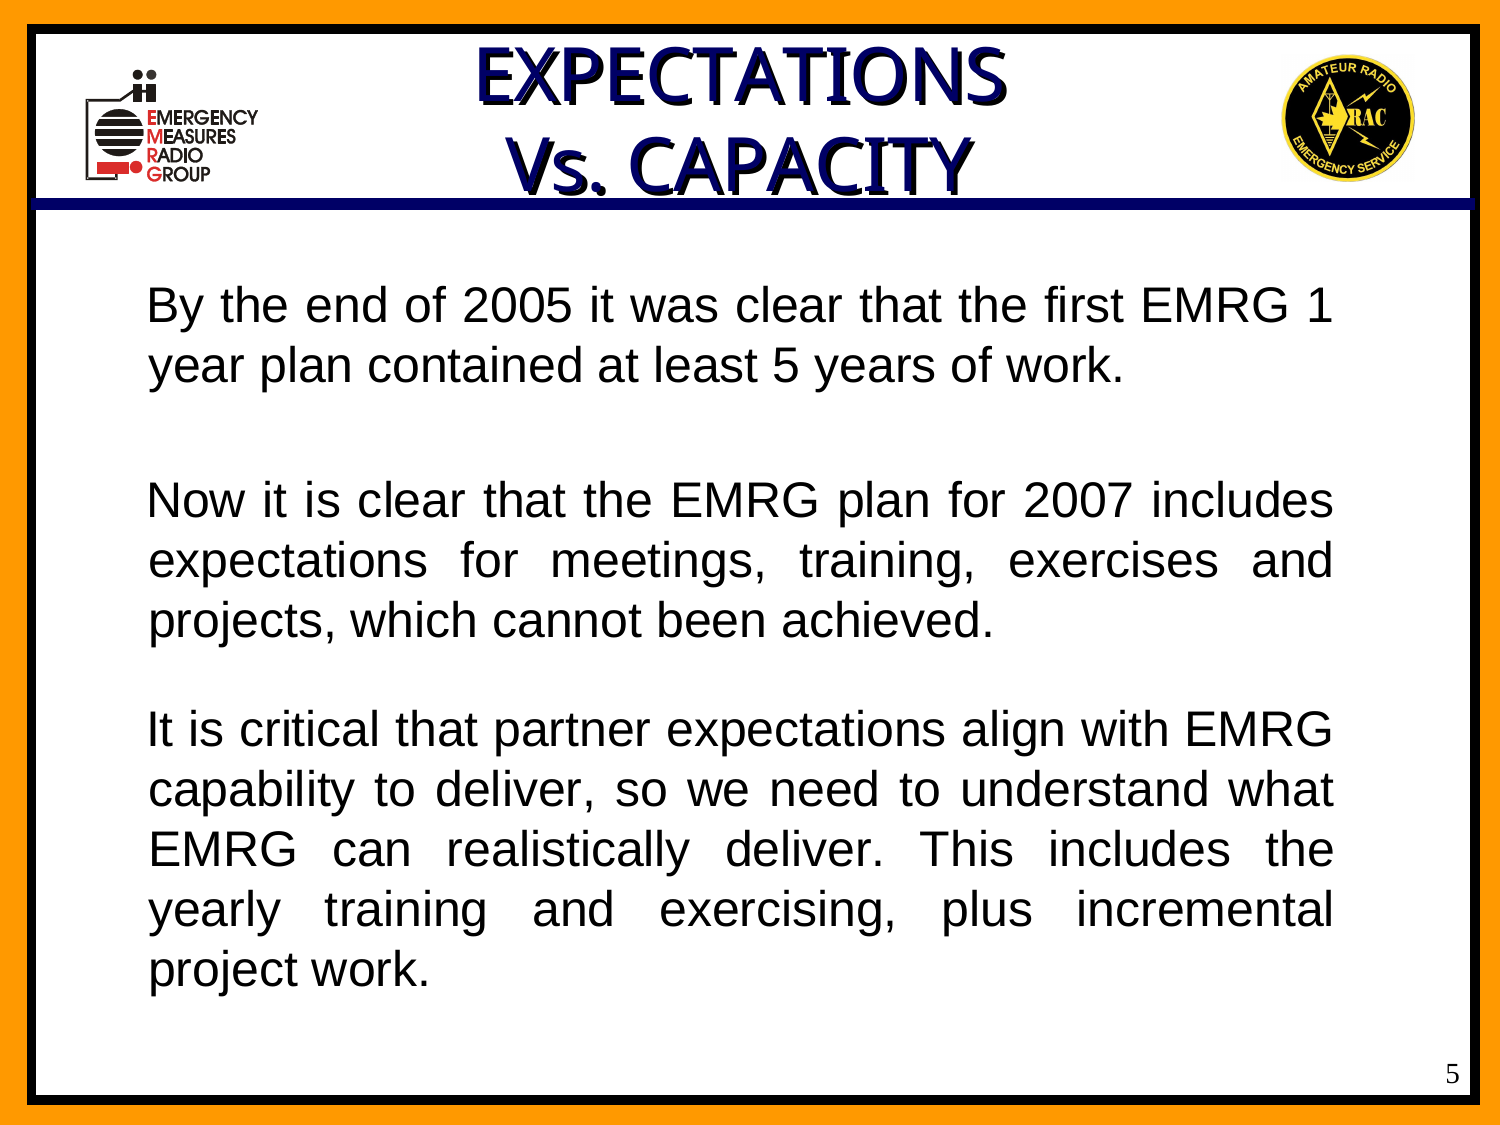

EXPECTATIONS
Vs. CAPACITY
By the end of 2005 it was clear that the first EMRG 1 year plan contained at least 5 years of work.
Now it is clear that the EMRG plan for 2007 includes expectations for meetings, training, exercises and projects, which cannot been achieved.
It is critical that partner expectations align with EMRG capability to deliver, so we need to understand what EMRG can realistically deliver. This includes the yearly training and exercising, plus incremental project work.
5